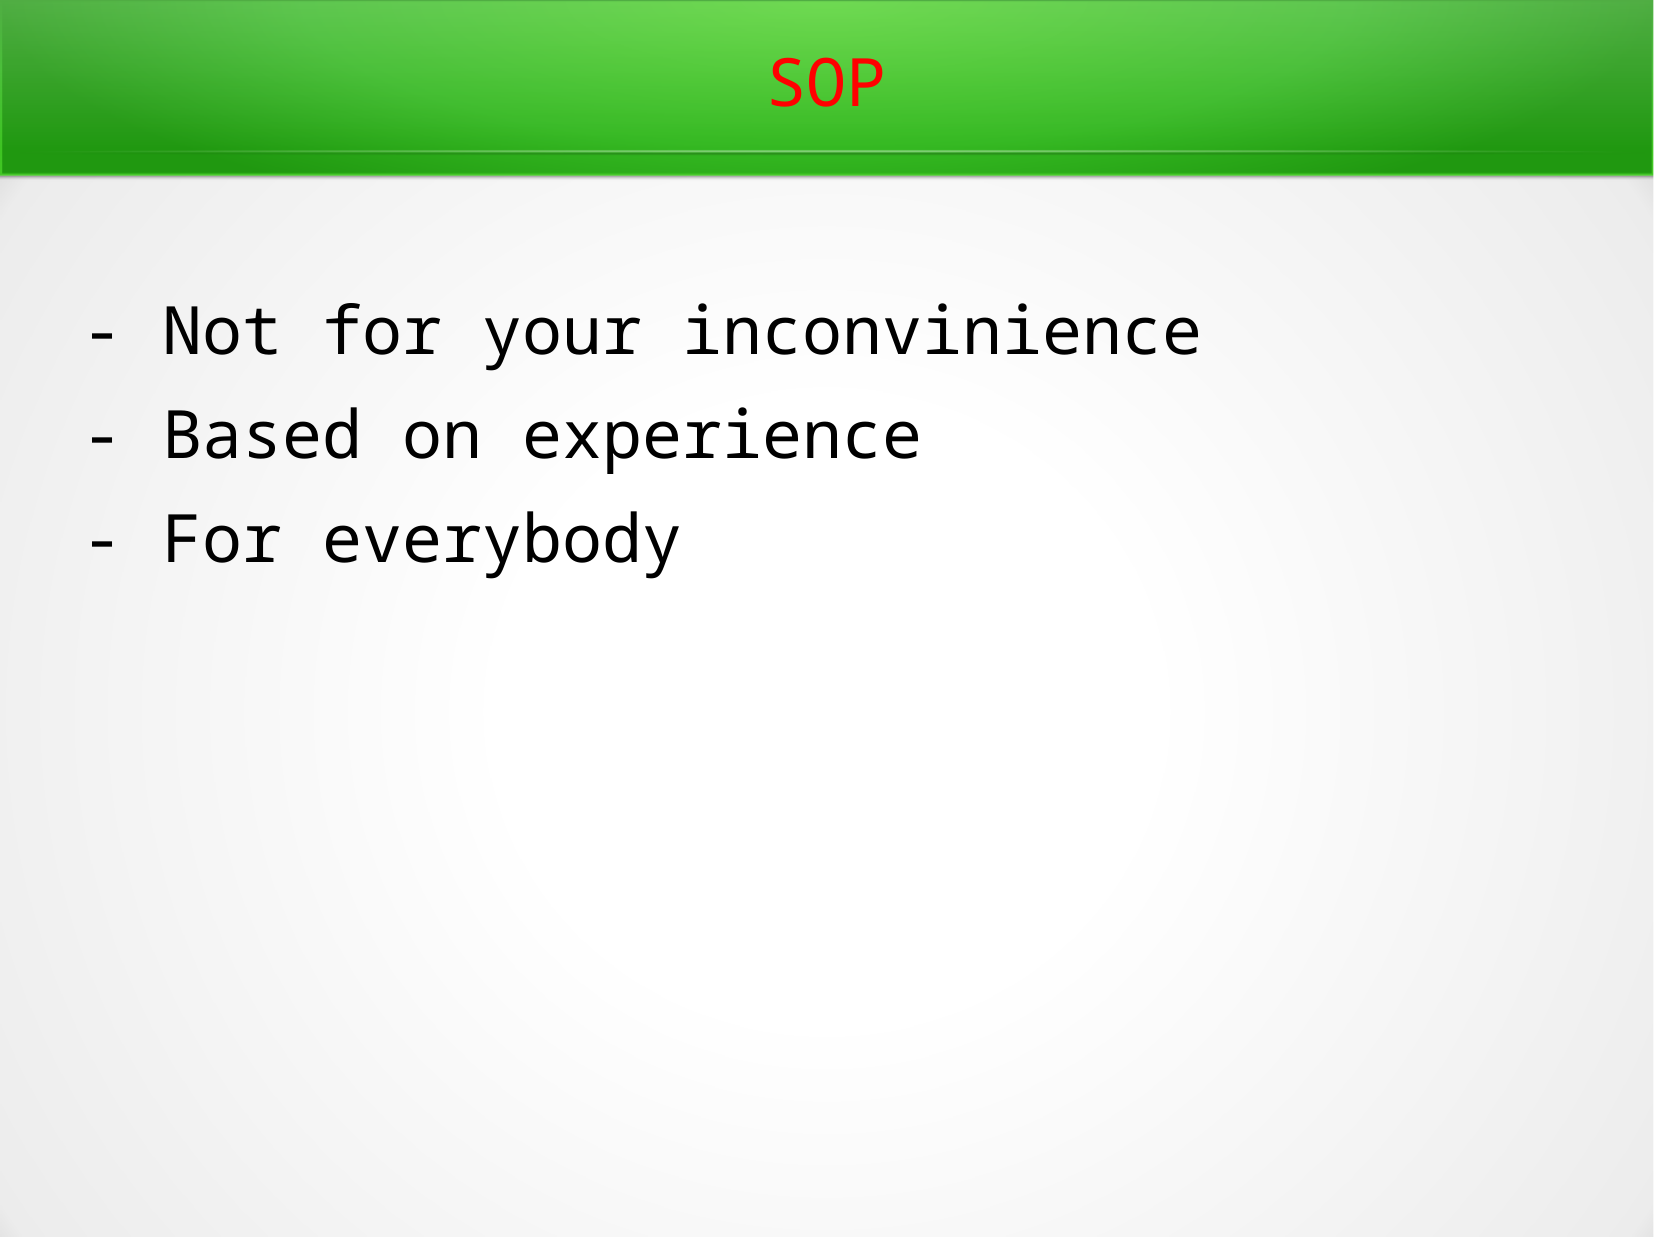

# SOP
- Not for your inconvinience
- Based on experience
- For everybody